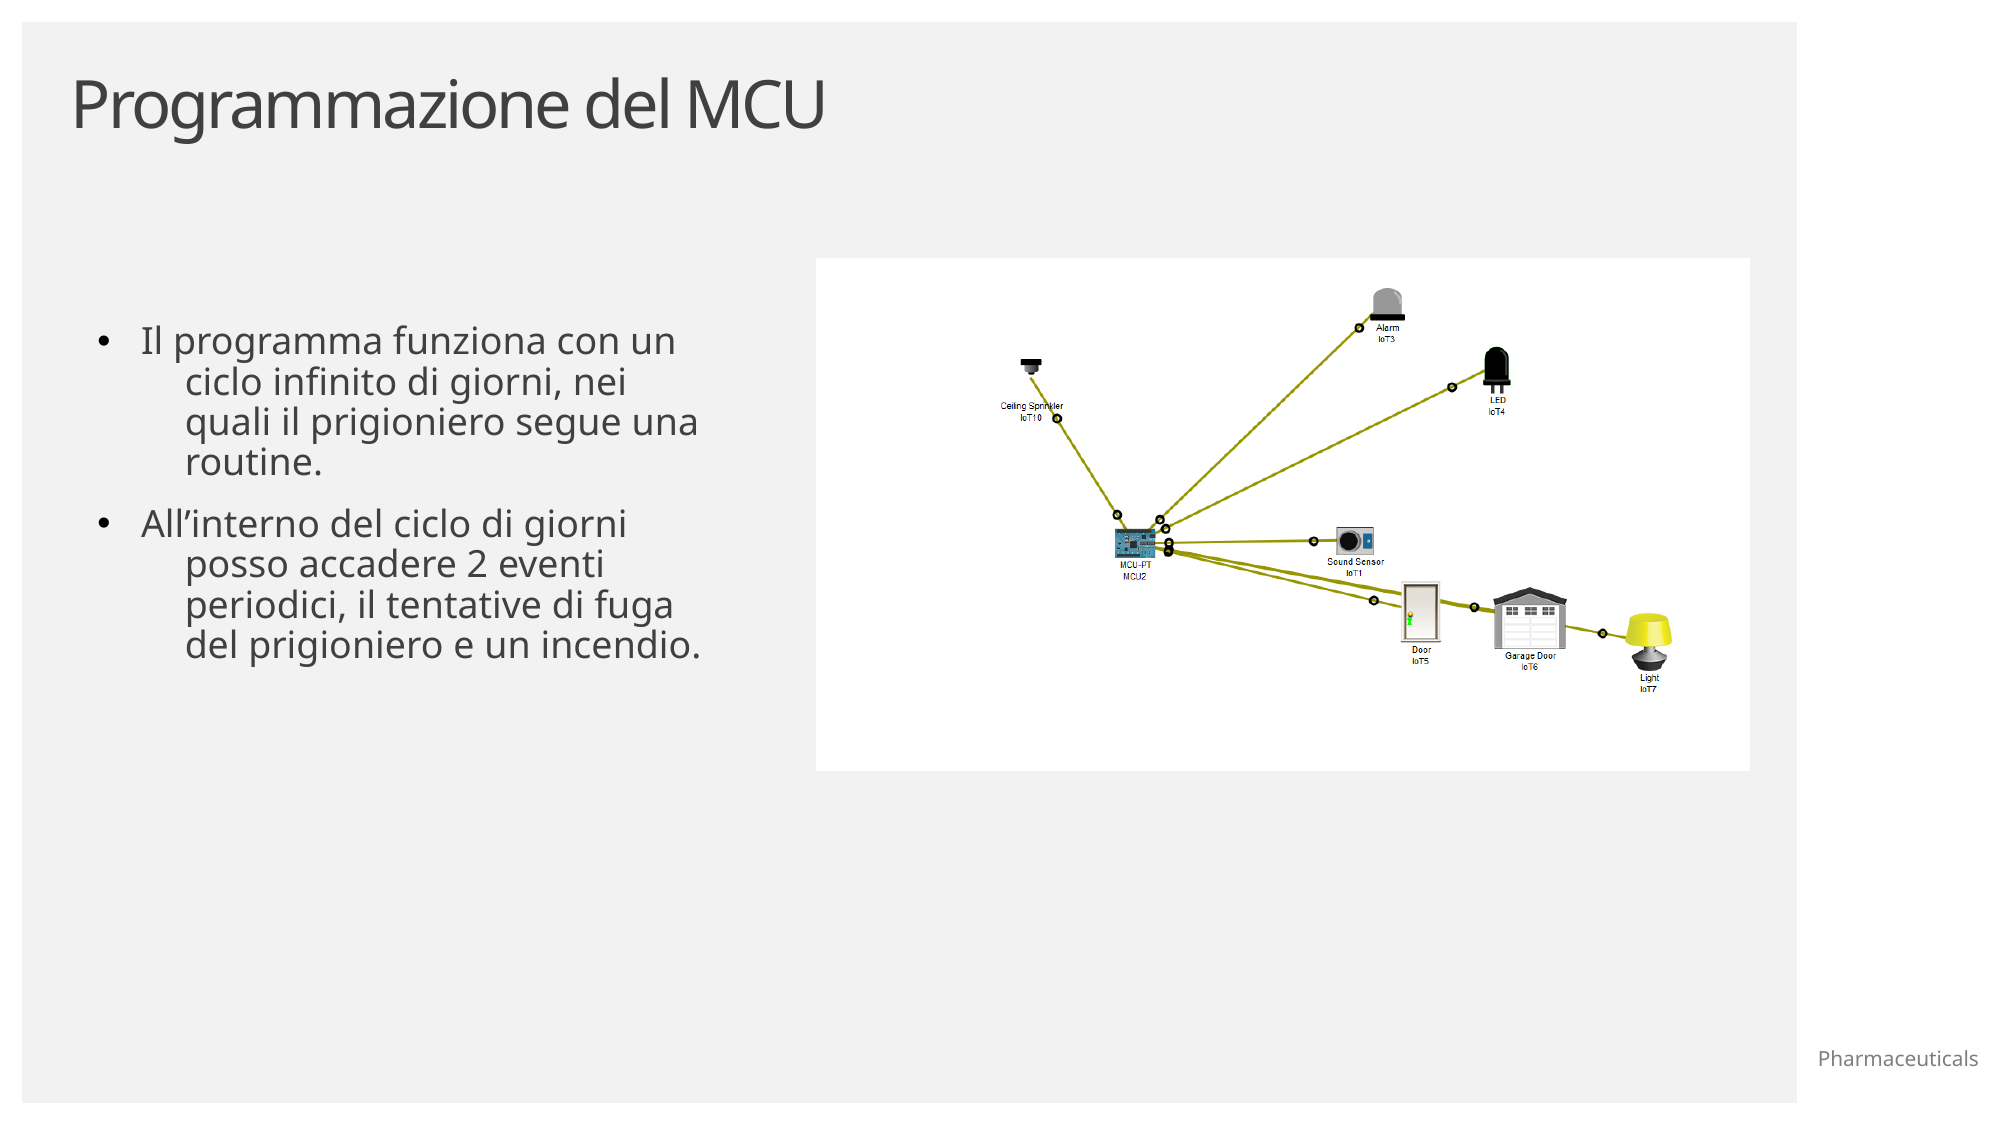

# Programmazione del MCU
Il programma funziona con un ciclo infinito di giorni, nei quali il prigioniero segue una routine.
All’interno del ciclo di giorni posso accadere 2 eventi periodici, il tentative di fuga del prigioniero e un incendio.